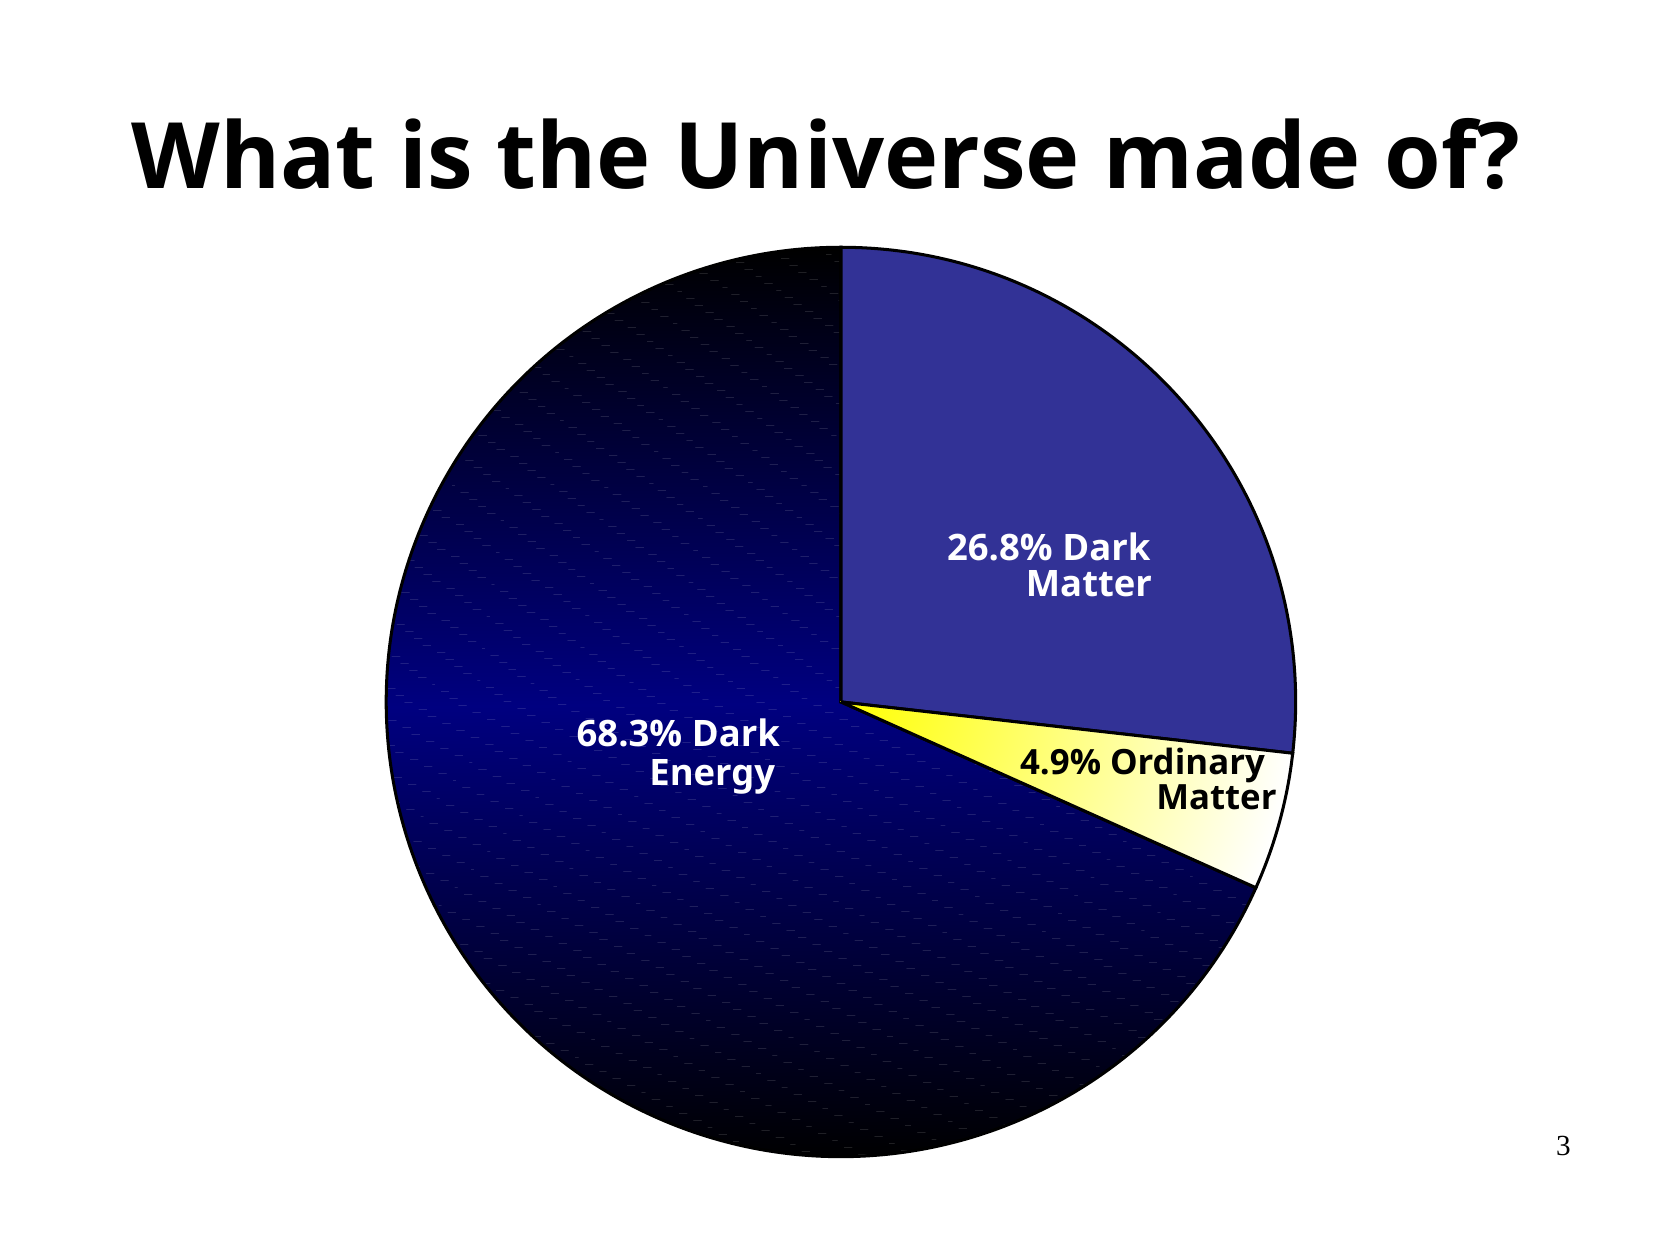

# What is the Universe made of?
3